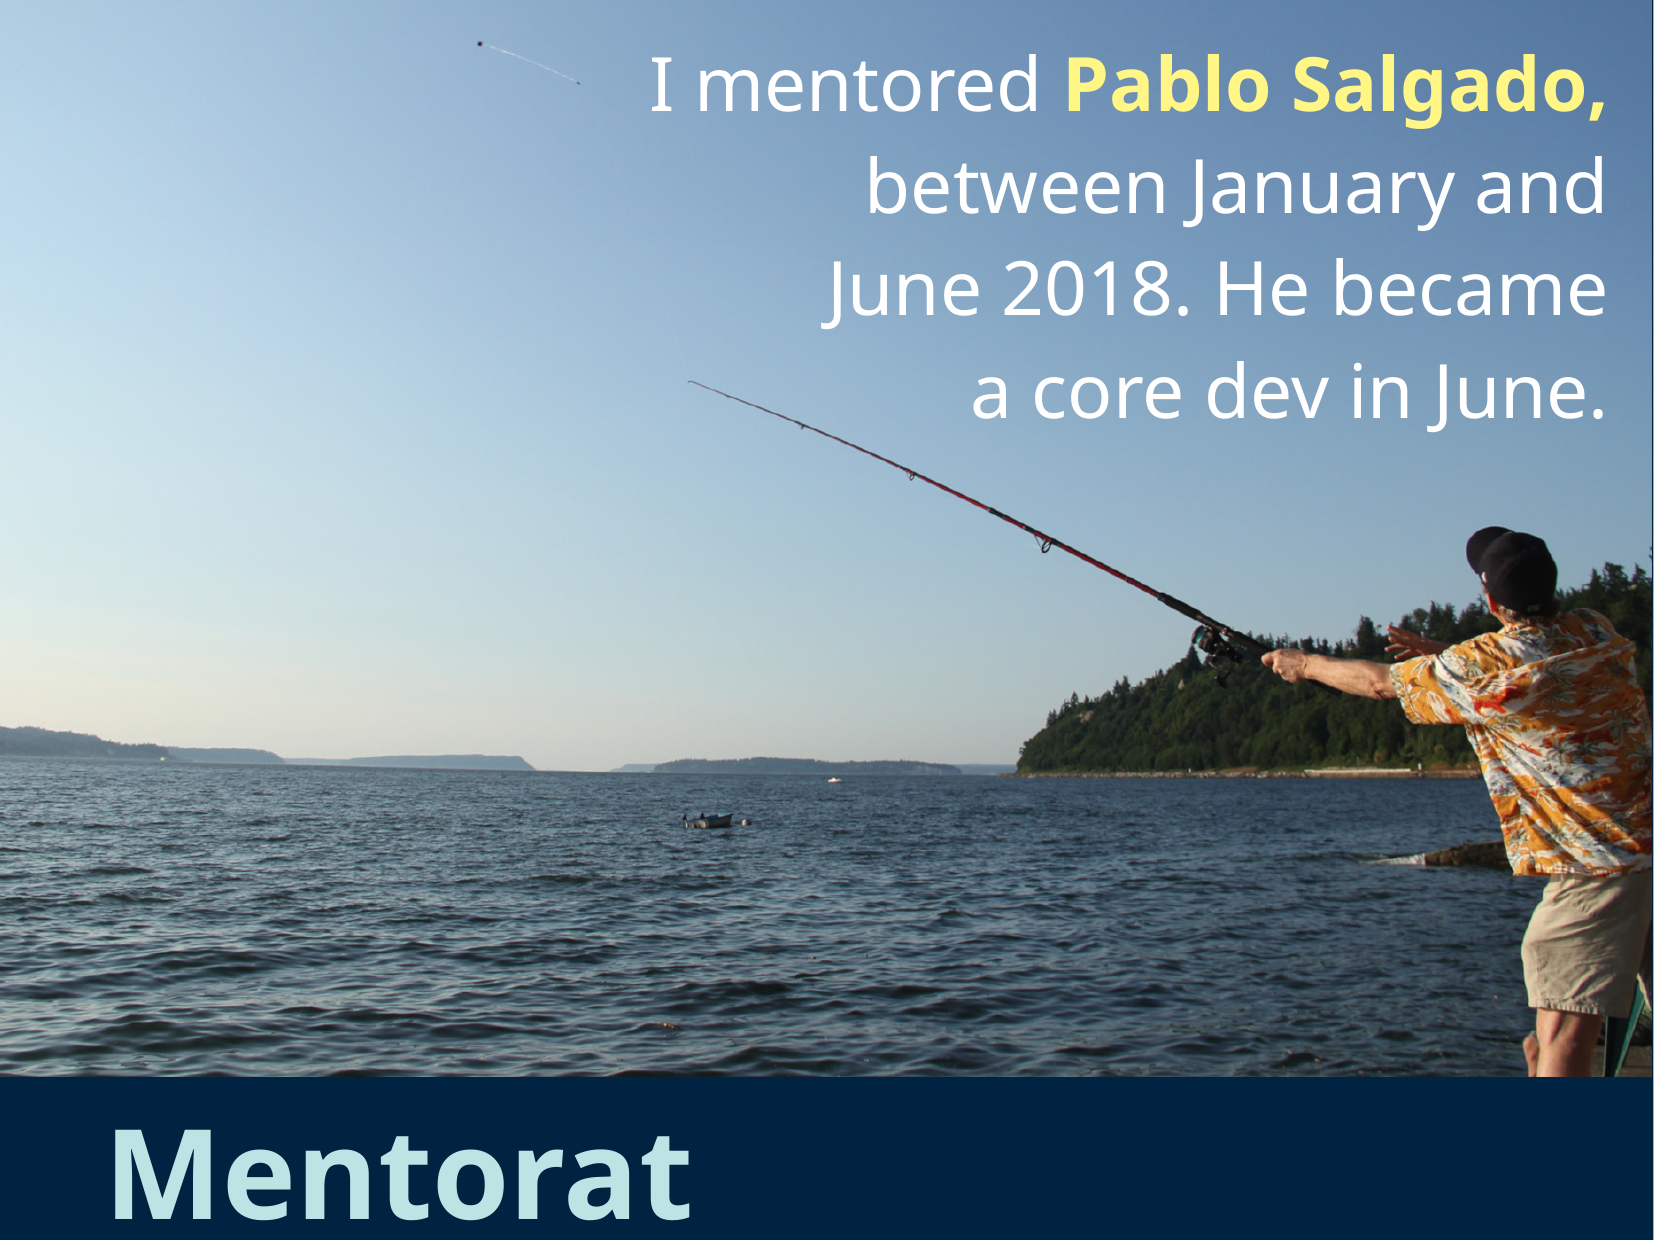

# I mentored Pablo Salgado, between January and June 2018. He became a core dev in June.
Mentorat